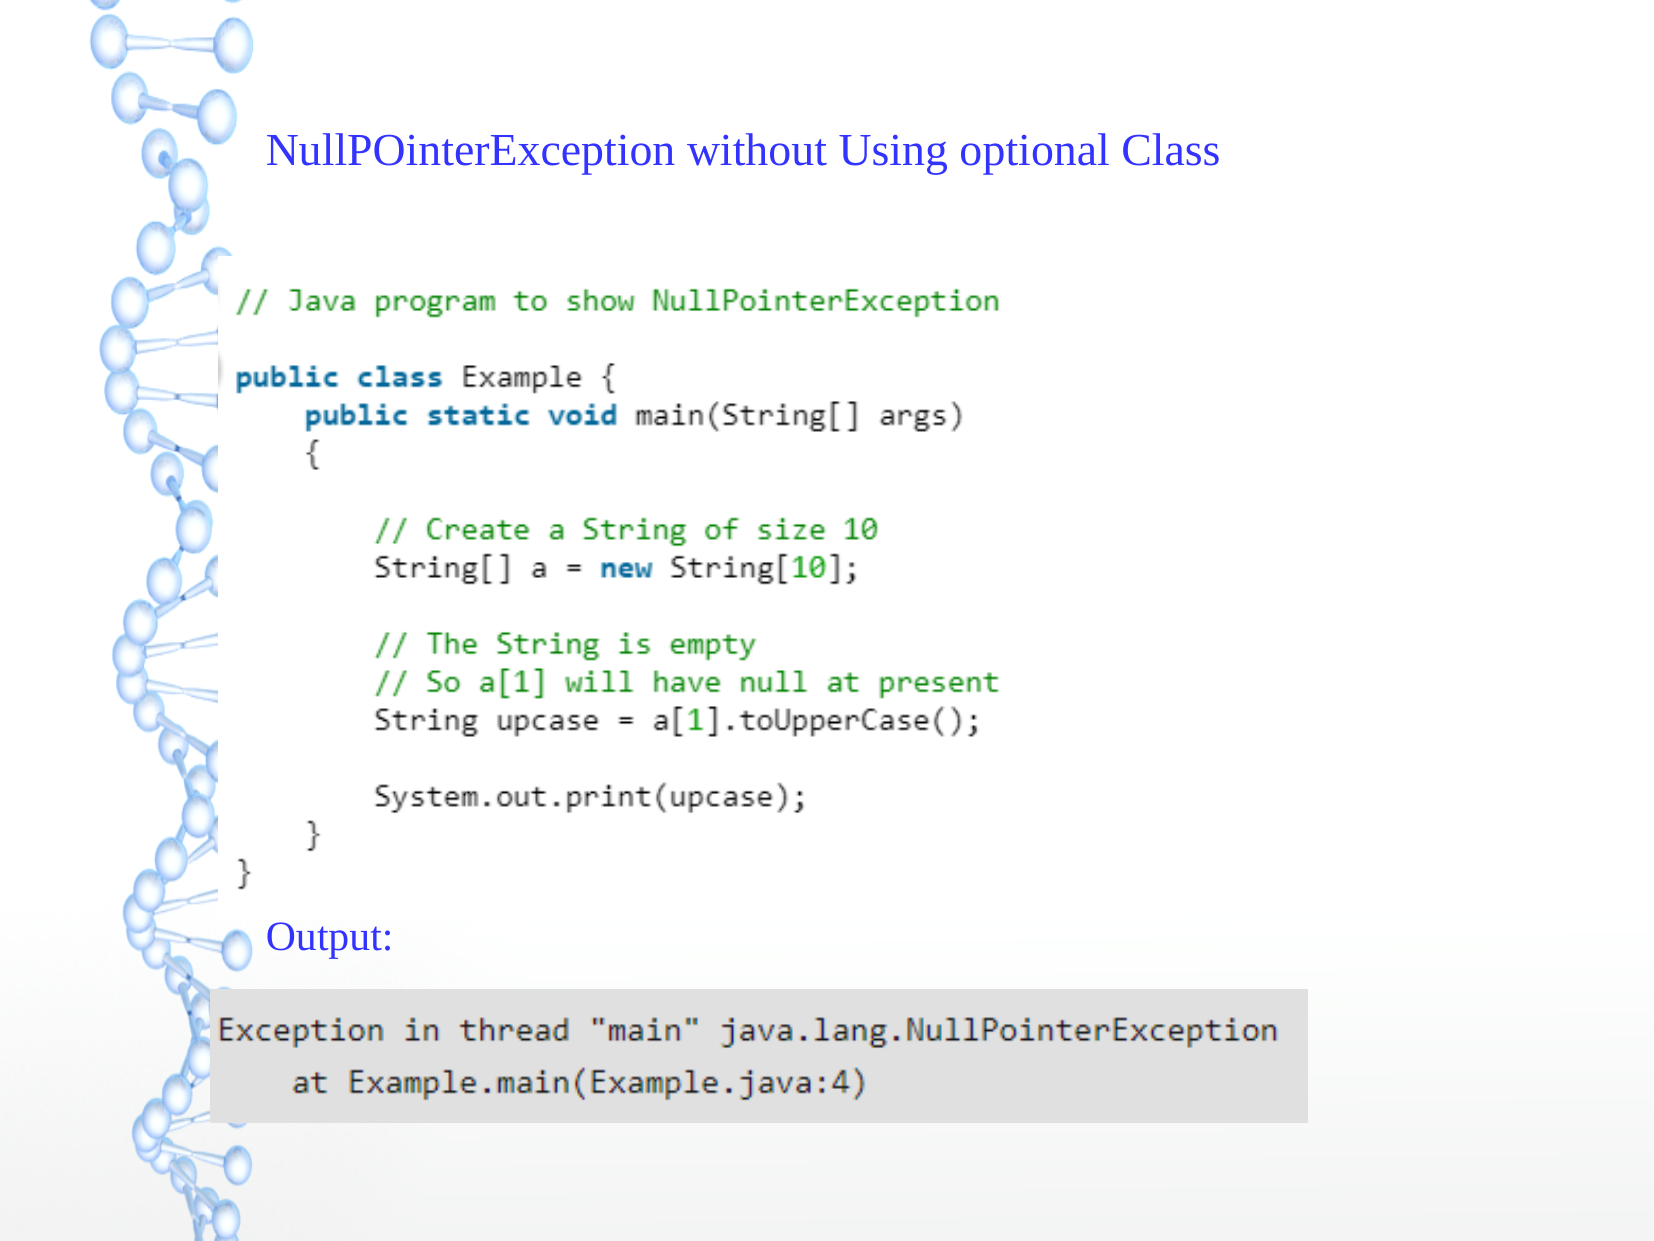

# NullPOinterException without Using optional Class
Output: